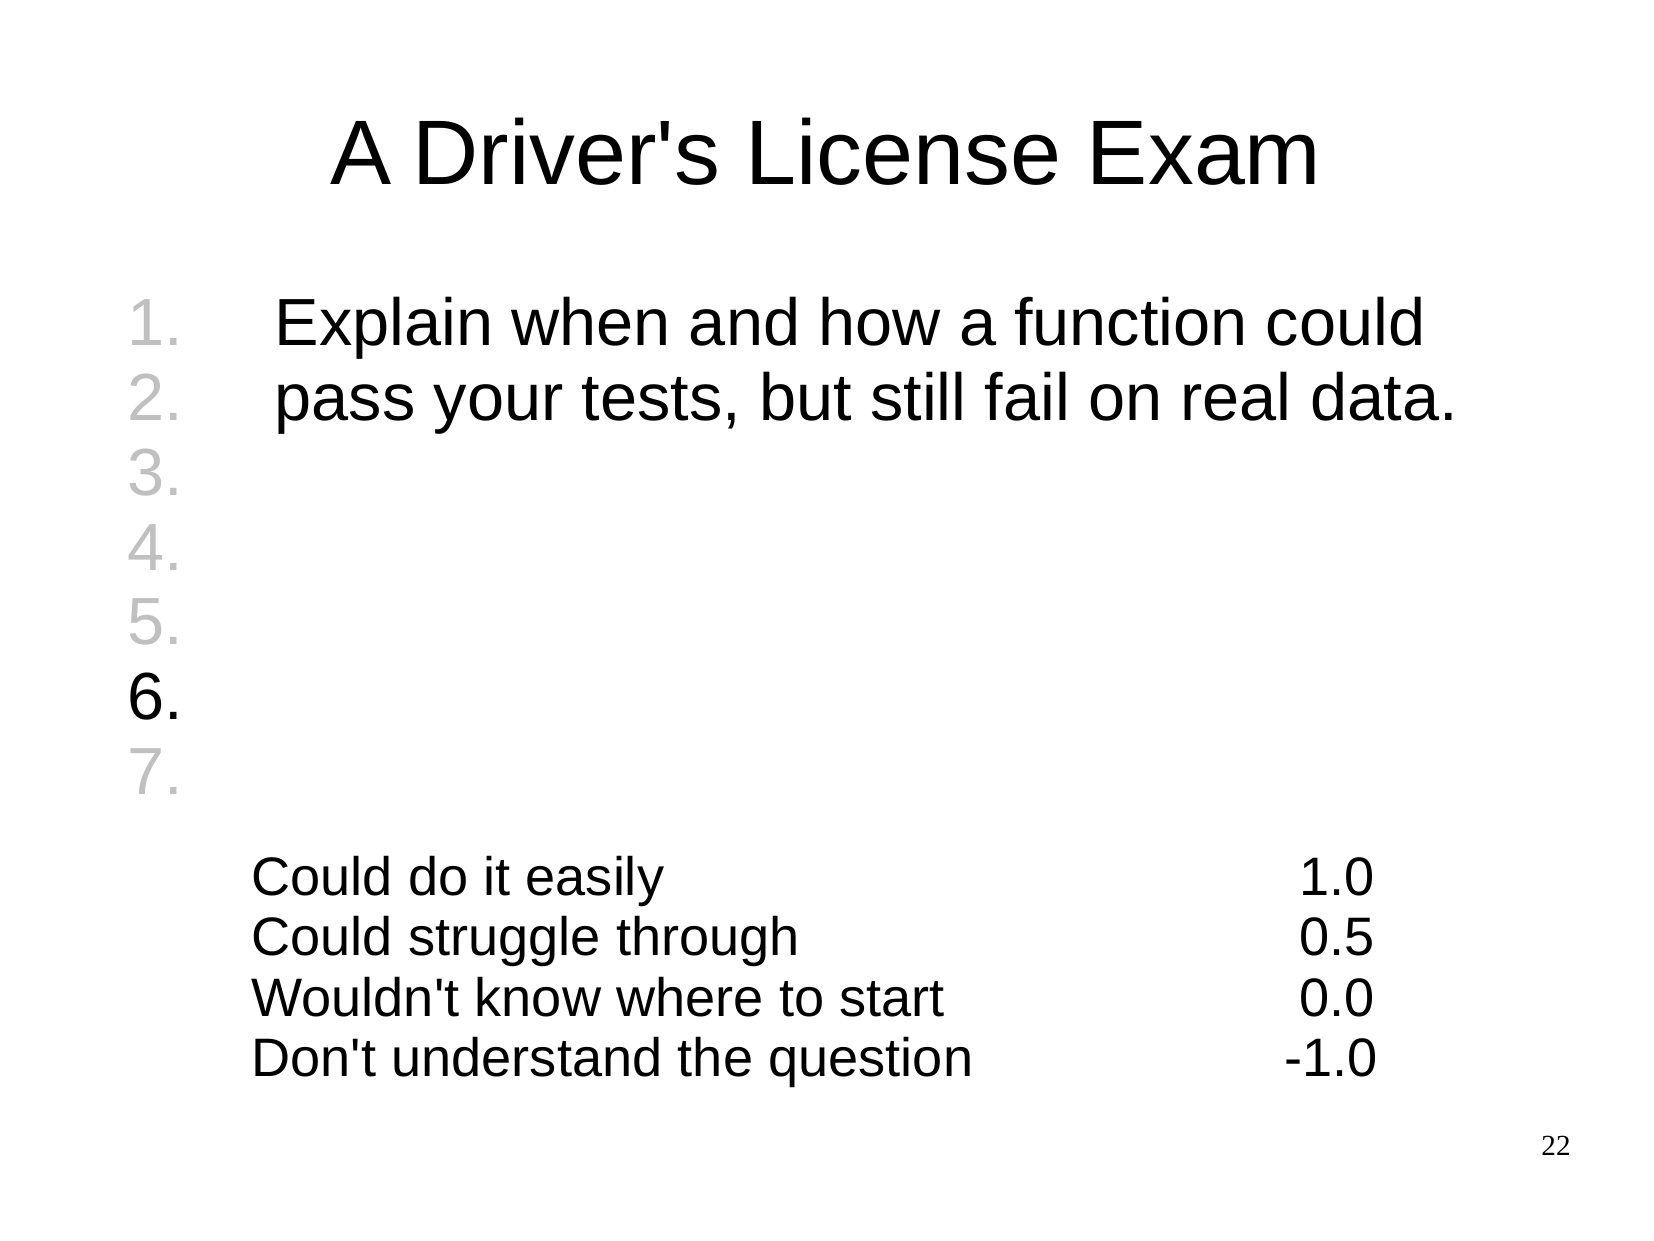

# A Driver's License Exam
1.		Explain when and how a function could
2.		pass your tests, but still fail on real data.
3.
4.
5.
6.
7.
Could do it easily									 1.0
Could struggle through							 0.5
Wouldn't know where to start					 0.0
Don't understand the question					-1.0
22